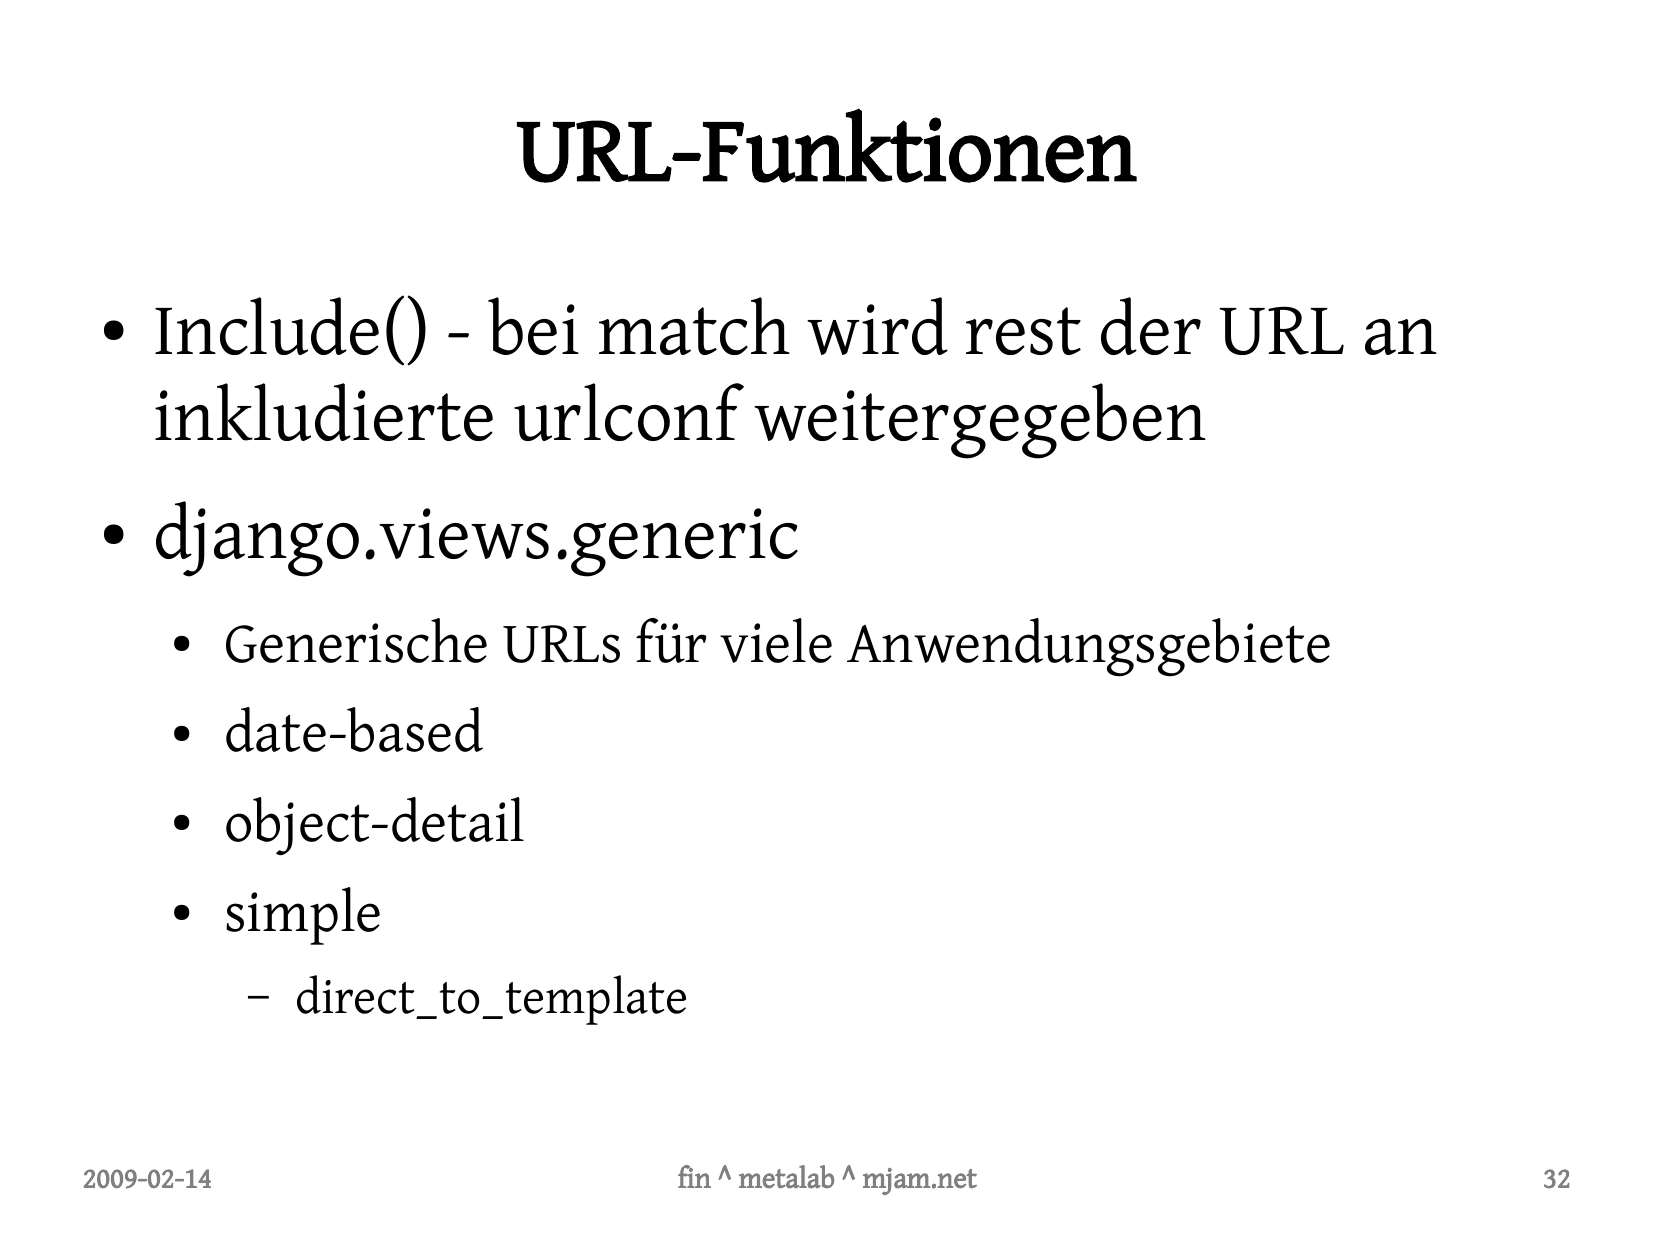

# URL-Funktionen
Include() - bei match wird rest der URL an inkludierte urlconf weitergegeben
django.views.generic
Generische URLs für viele Anwendungsgebiete
date-based
object-detail
simple
direct_to_template
2009-02-14
fin ^ metalab ^ mjam.net
32